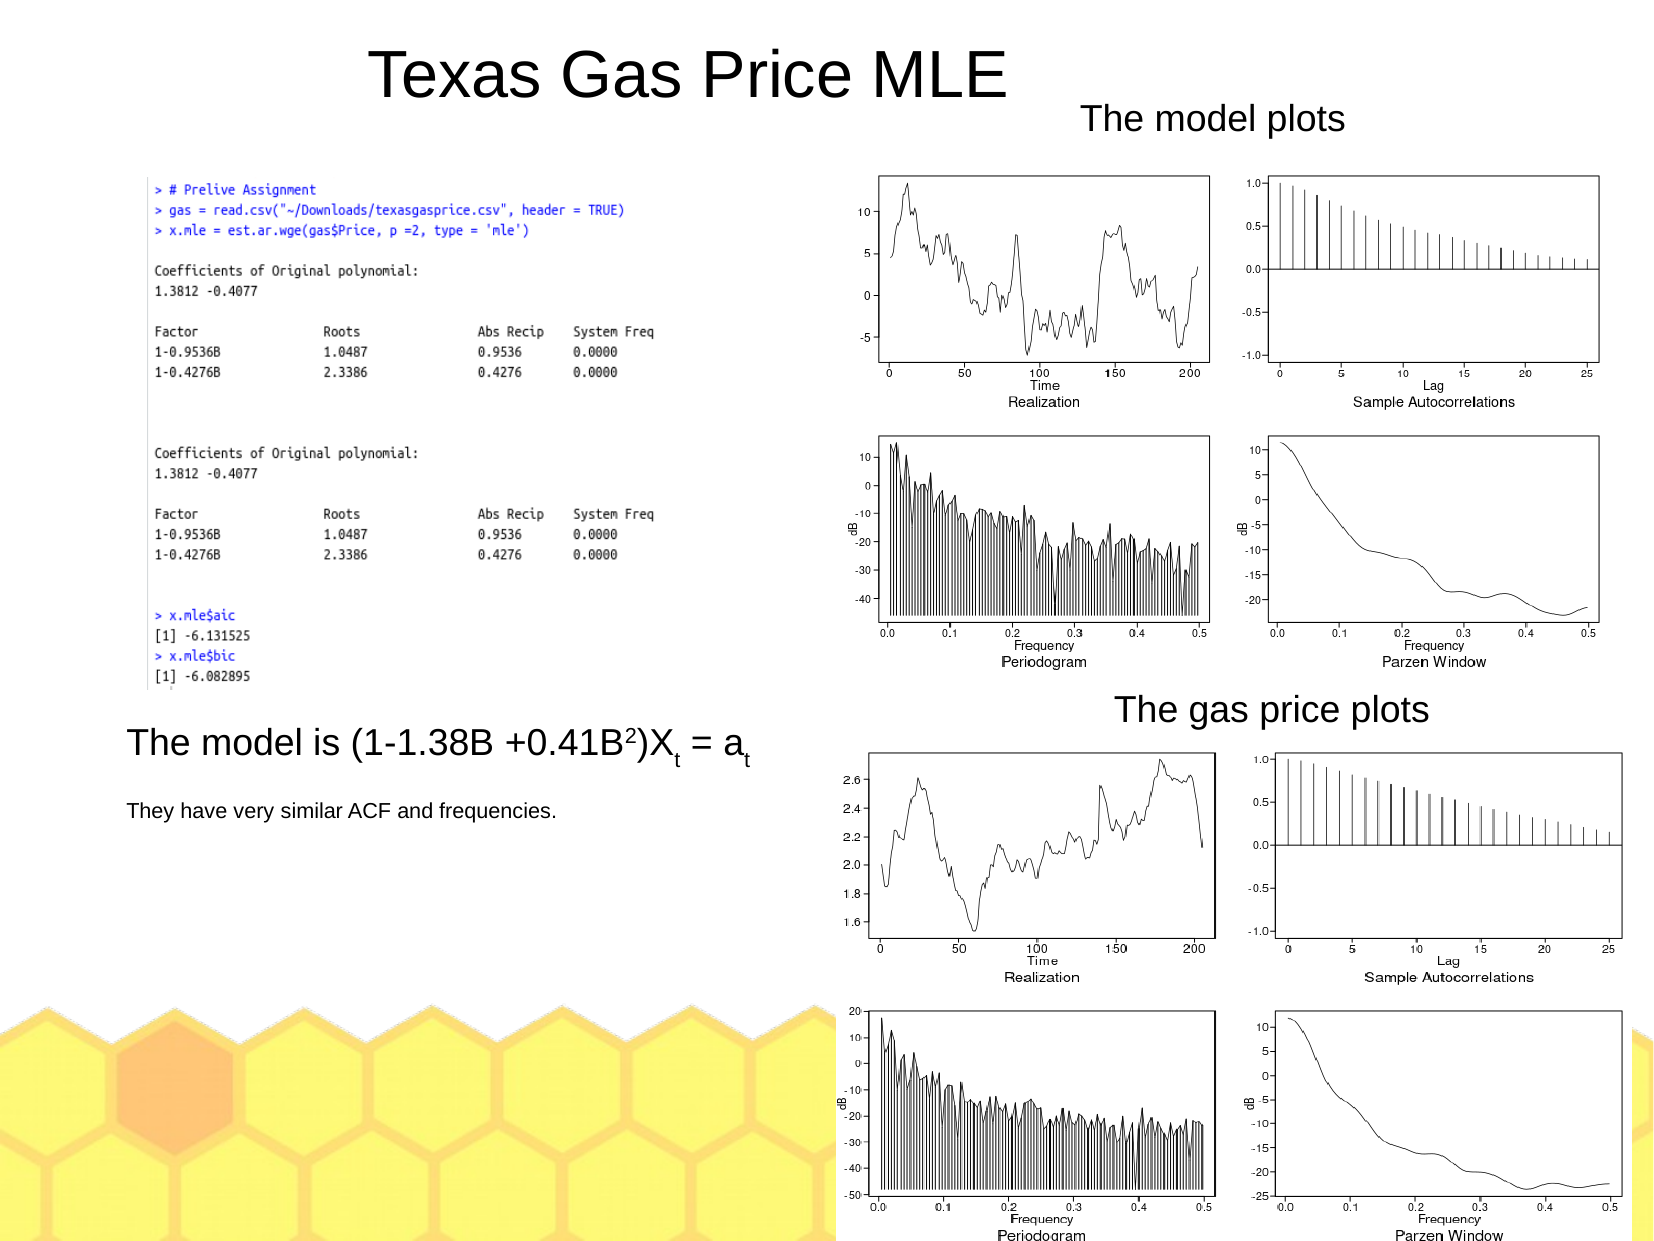

# Texas Gas Price MLE
The model plots
The gas price plots
The model is (1-1.38B +0.41B2)Xt = at
They have very similar ACF and frequencies.